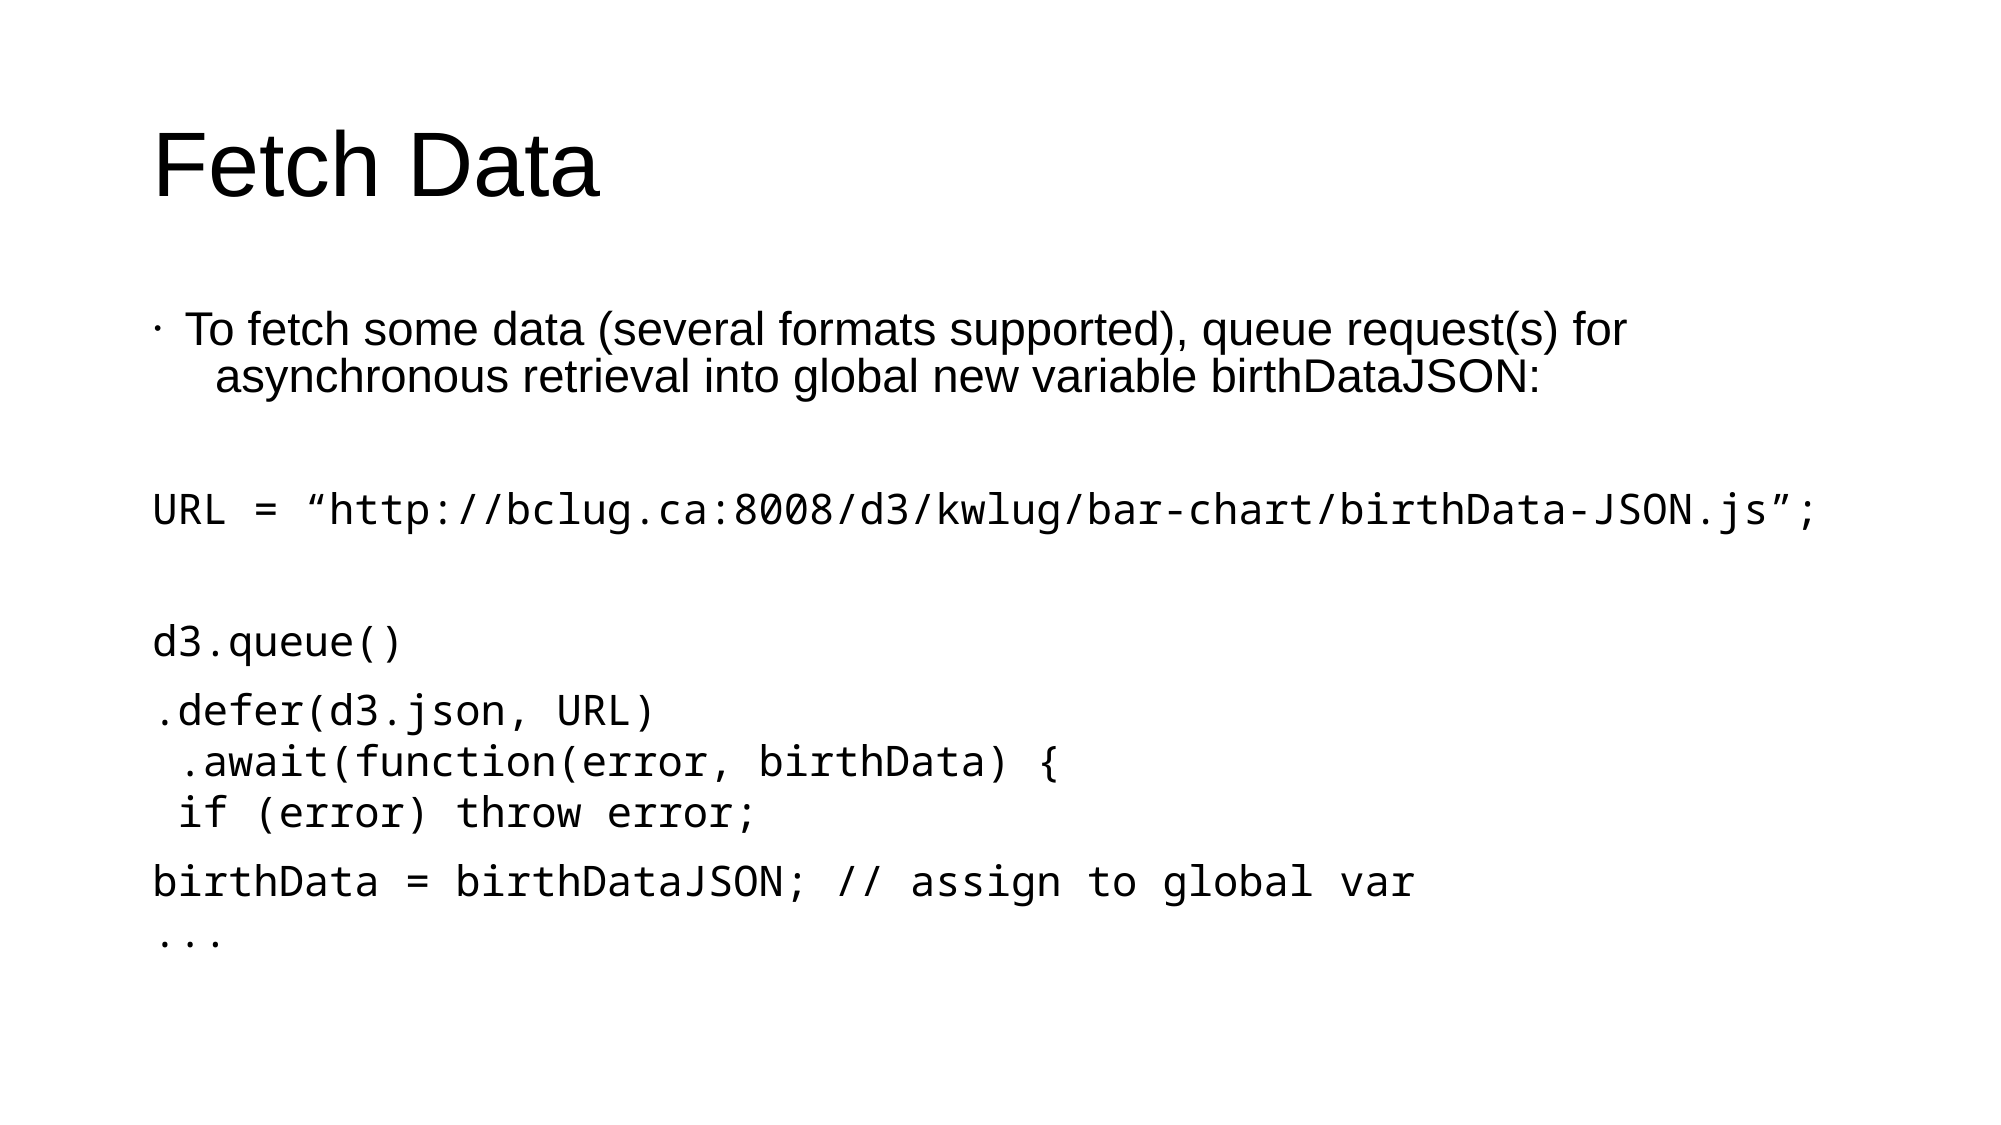

# Fetch Data
To fetch some data (several formats supported), queue request(s) for asynchronous retrieval into global new variable birthDataJSON:
URL = “http://bclug.ca:8008/d3/kwlug/bar-chart/birthData-JSON.js”;
d3.queue()
.defer(d3.json, URL)
 .await(function(error, birthData) {
 if (error) throw error;
birthData = birthDataJSON; // assign to global var
...